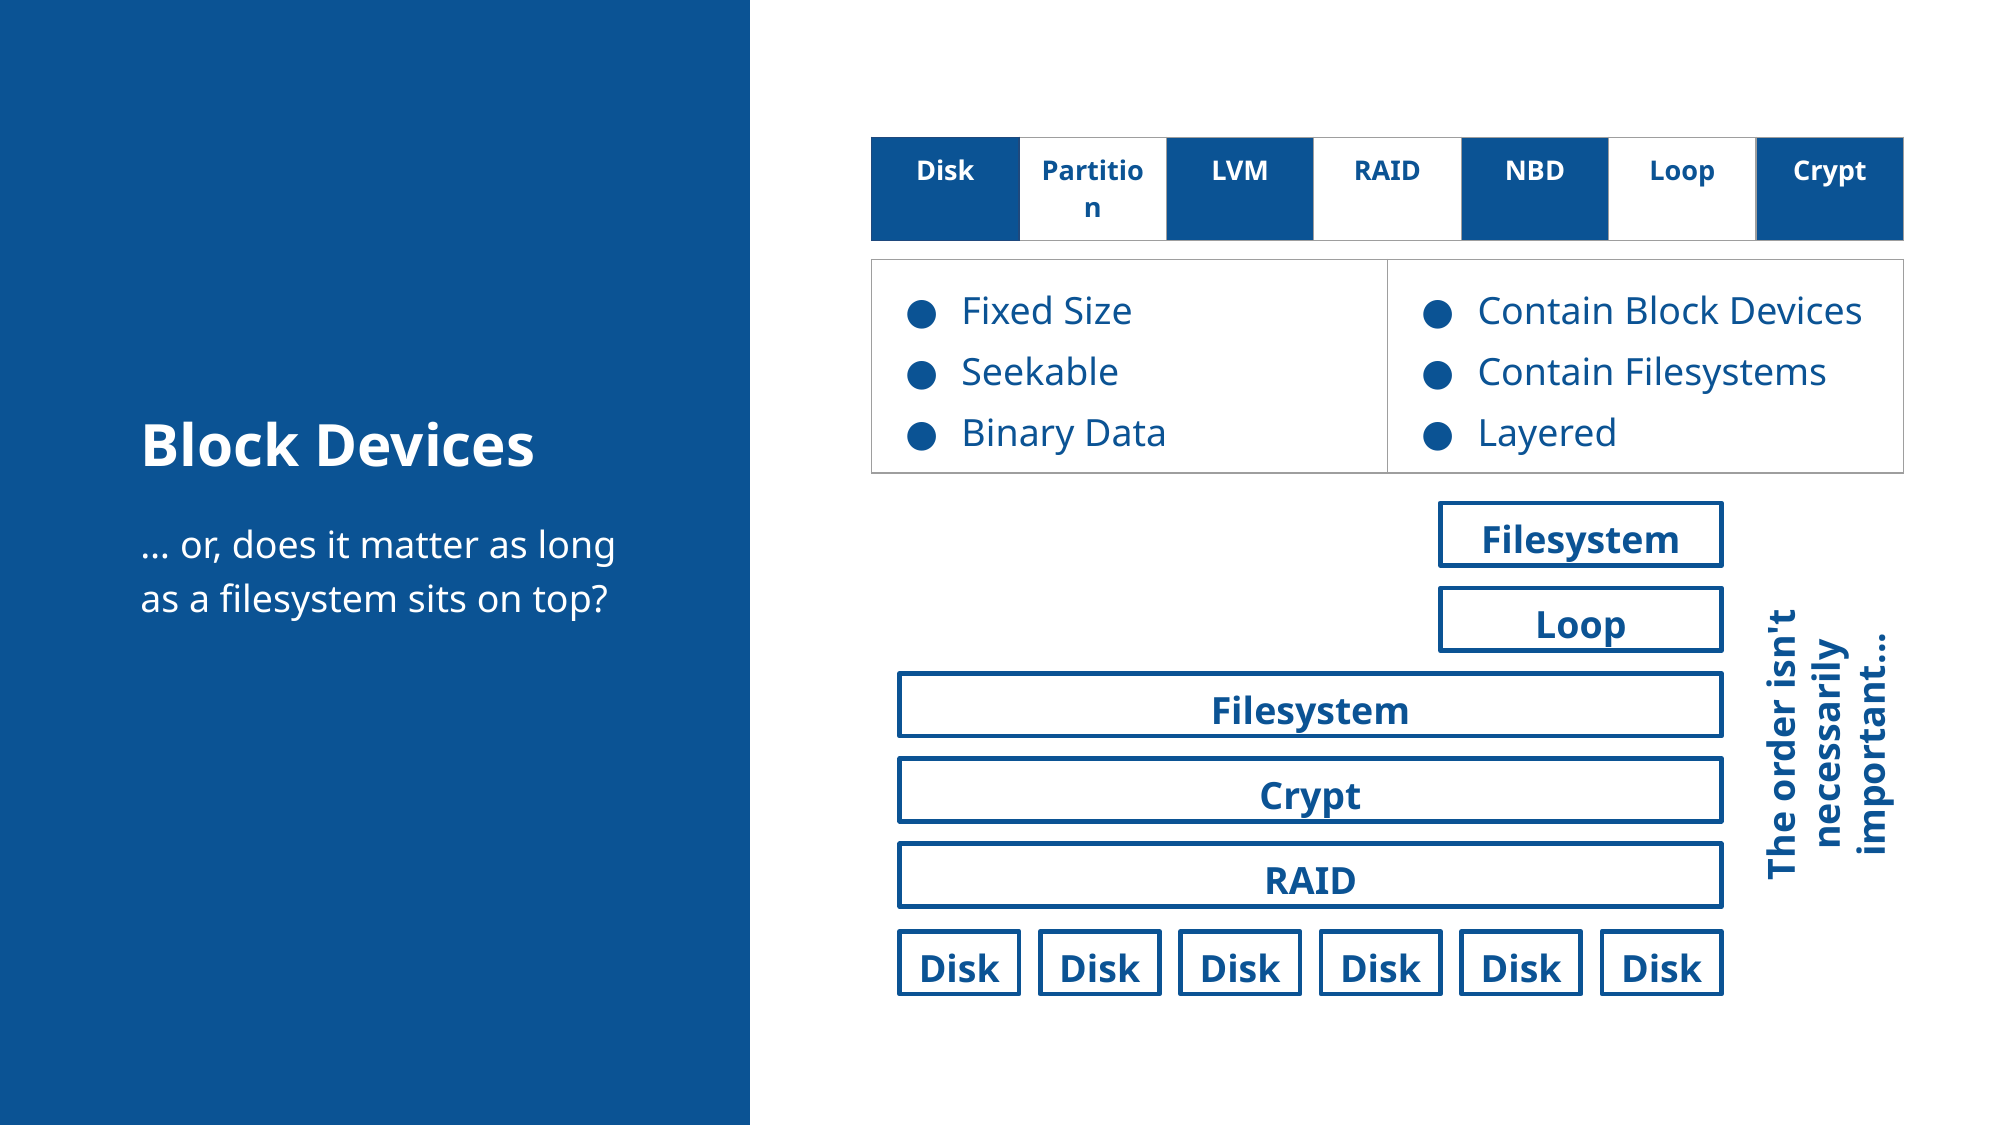

| Disk | Partition | LVM | RAID | NBD | Loop | Crypt |
| --- | --- | --- | --- | --- | --- | --- |
| Fixed Size Seekable Binary Data | Contain Block Devices Contain Filesystems Layered |
| --- | --- |
Block Devices
Filesystem
… or, does it matter as long as a filesystem sits on top?
Loop
Filesystem
The order isn't necessarily important...
Crypt
RAID
Disk
Disk
Disk
Disk
Disk
Disk